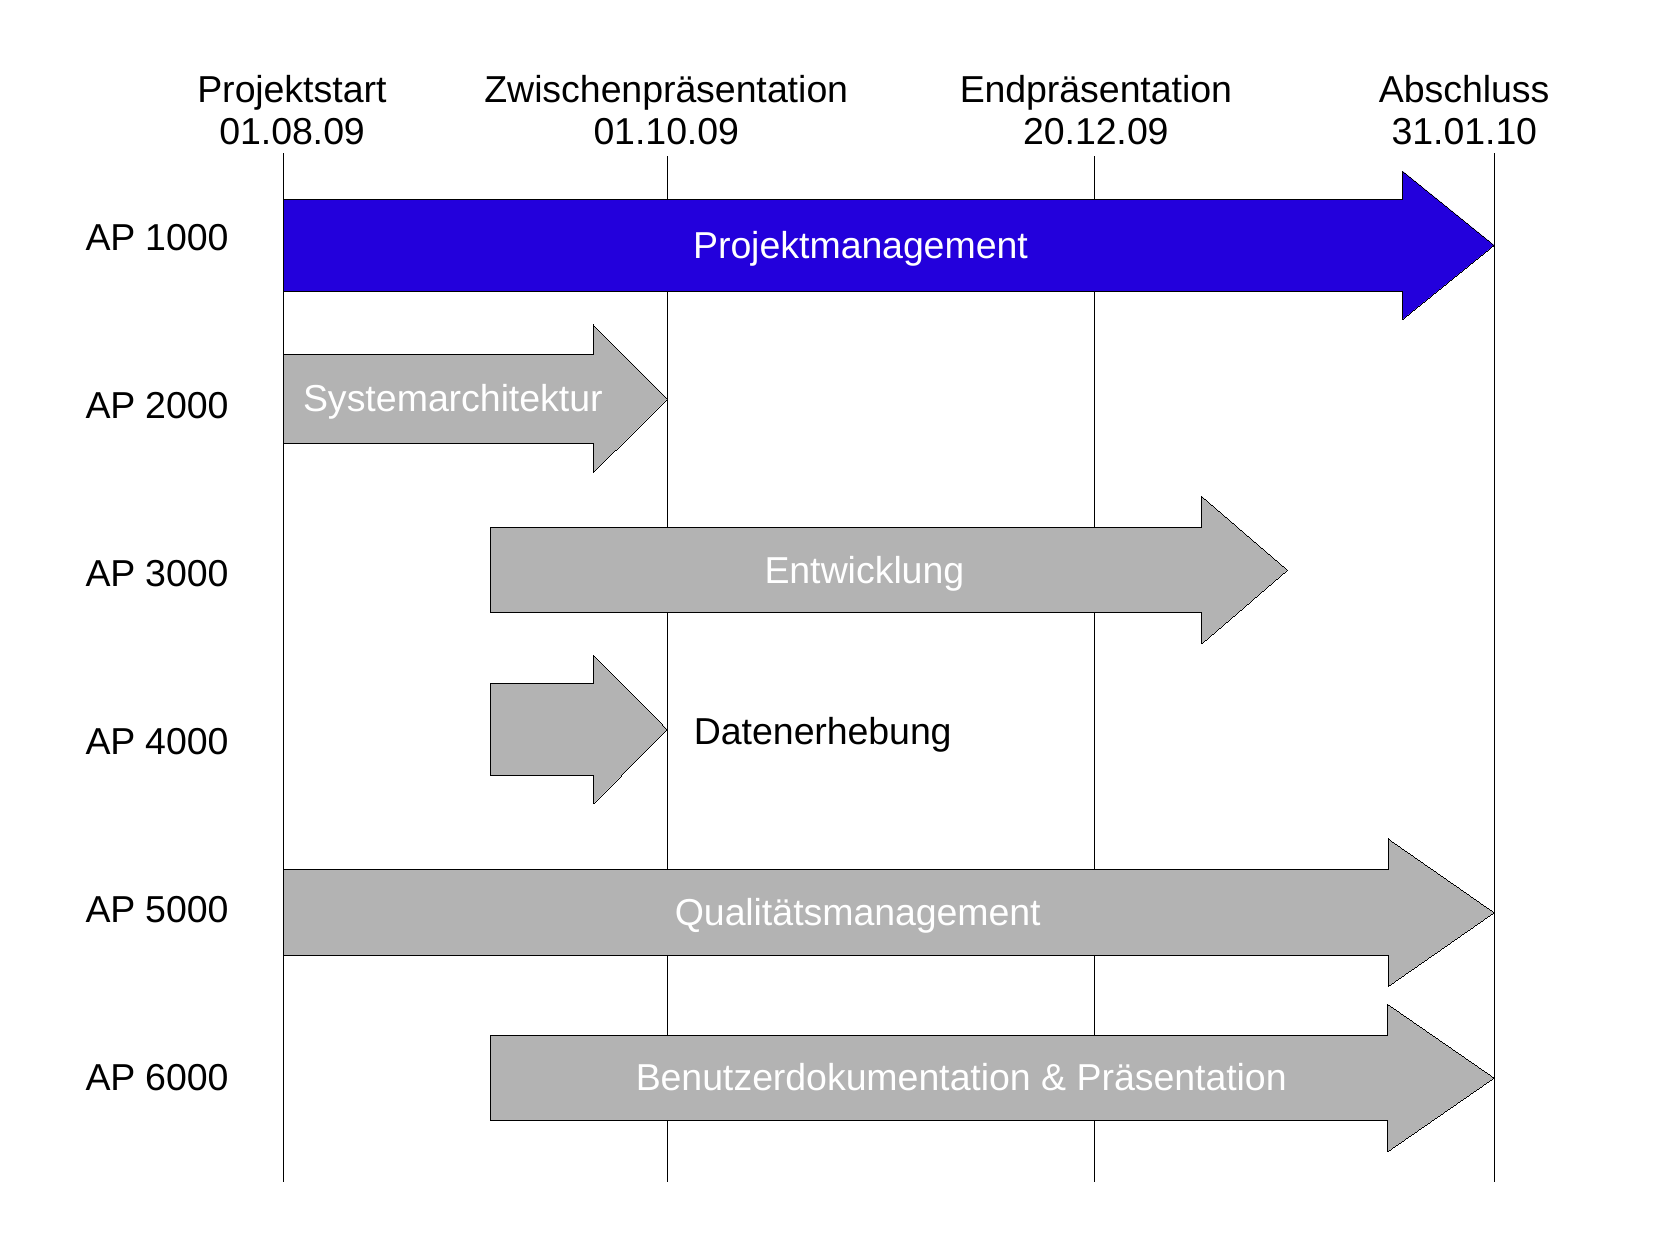

#
Projektstart
01.08.09
Zwischenpräsentation
01.10.09
Endpräsentation
20.12.09
Abschluss
31.01.10
Projektmanagement
AP 1000
AP 2000
AP 3000
AP 4000
AP 5000
AP 6000
Systemarchitektur
Entwicklung
Datenerhebung
Qualitätsmanagement
Benutzerdokumentation & Präsentation